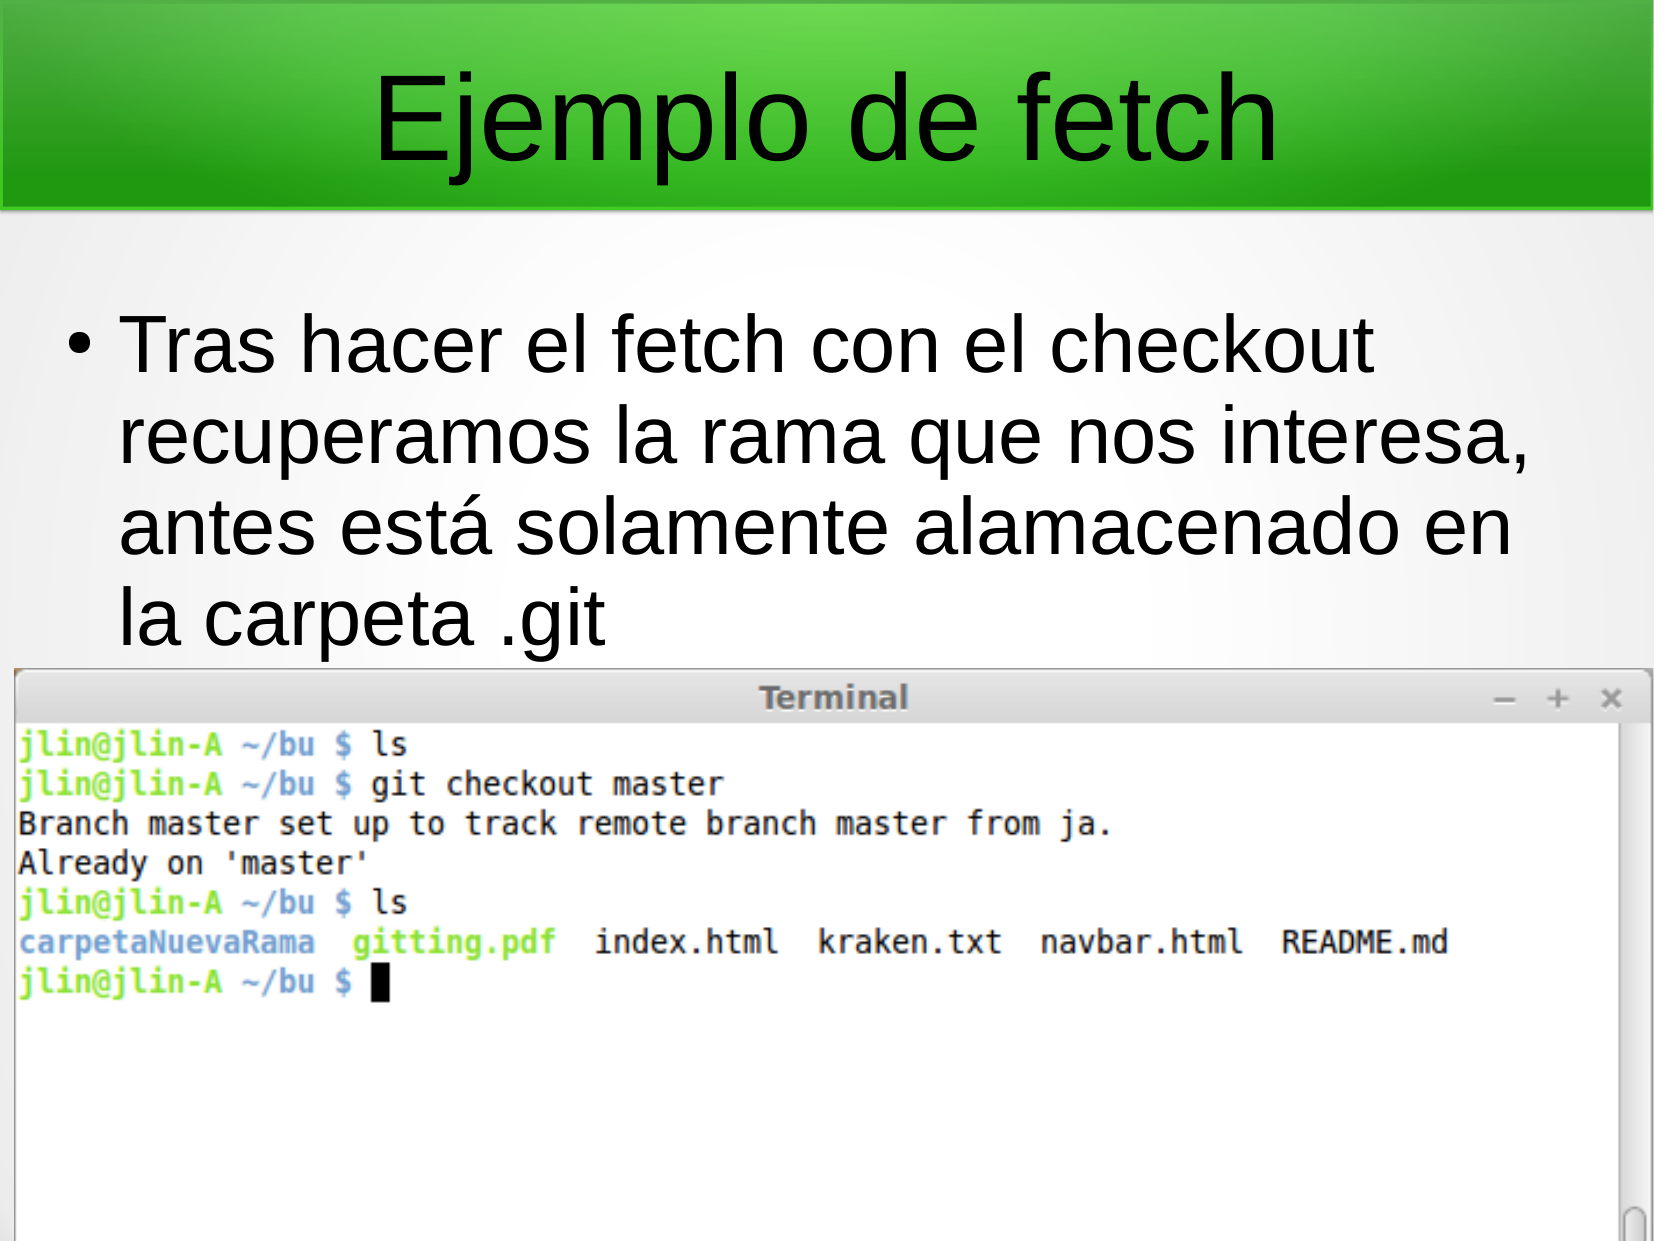

# Ejemplo de fetch
Tras hacer el fetch con el checkout recuperamos la rama que nos interesa, antes está solamente alamacenado en la carpeta .git